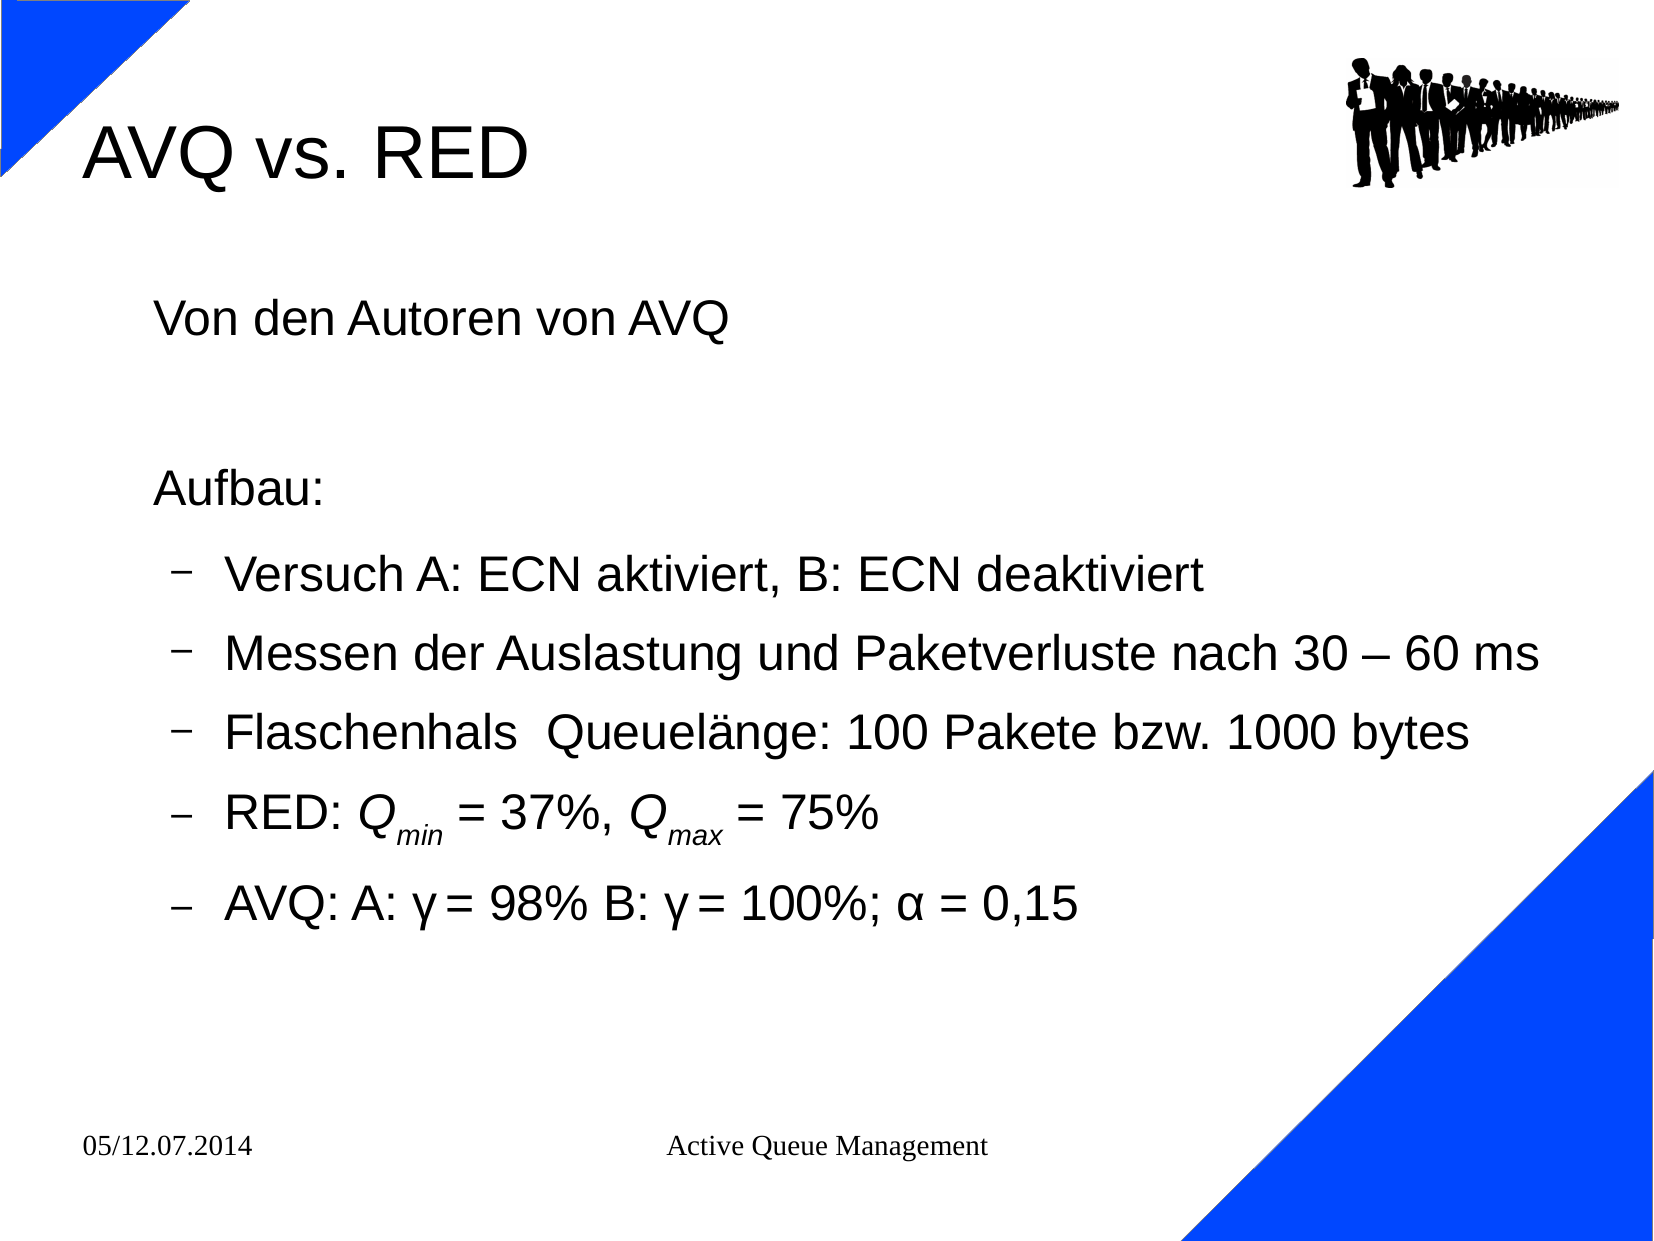

# AVQ vs. RED
Von den Autoren von AVQ
Aufbau:
Versuch A: ECN aktiviert, B: ECN deaktiviert
Messen der Auslastung und Paketverluste nach 30 – 60 ms
Flaschenhals Queuelänge: 100 Pakete bzw. 1000 bytes
RED: Qmin = 37%, Qmax = 75%
AVQ: A: γ = 98% B: γ = 100%; α = 0,15
05/12.07.2014
Active Queue Management
74